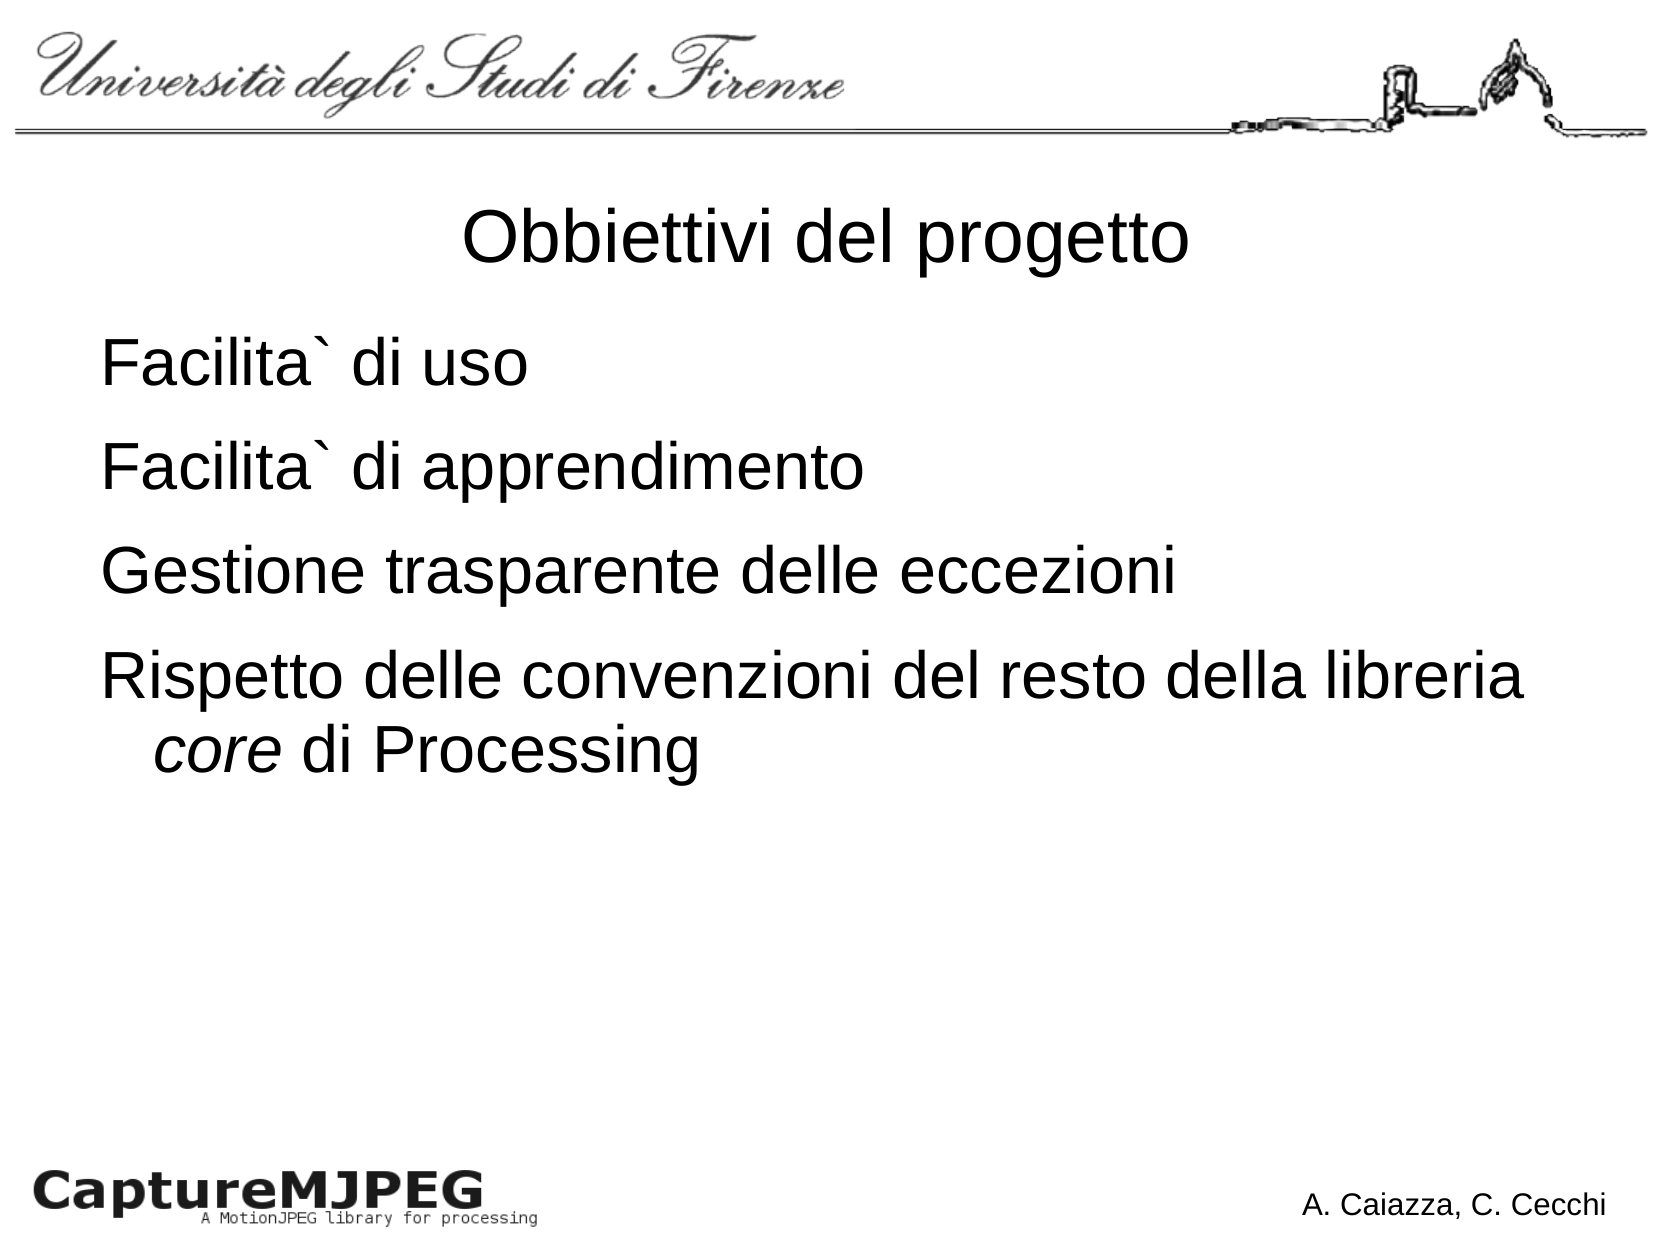

# Obbiettivi del progetto
Facilita` di uso
Facilita` di apprendimento
Gestione trasparente delle eccezioni
Rispetto delle convenzioni del resto della libreria core di Processing